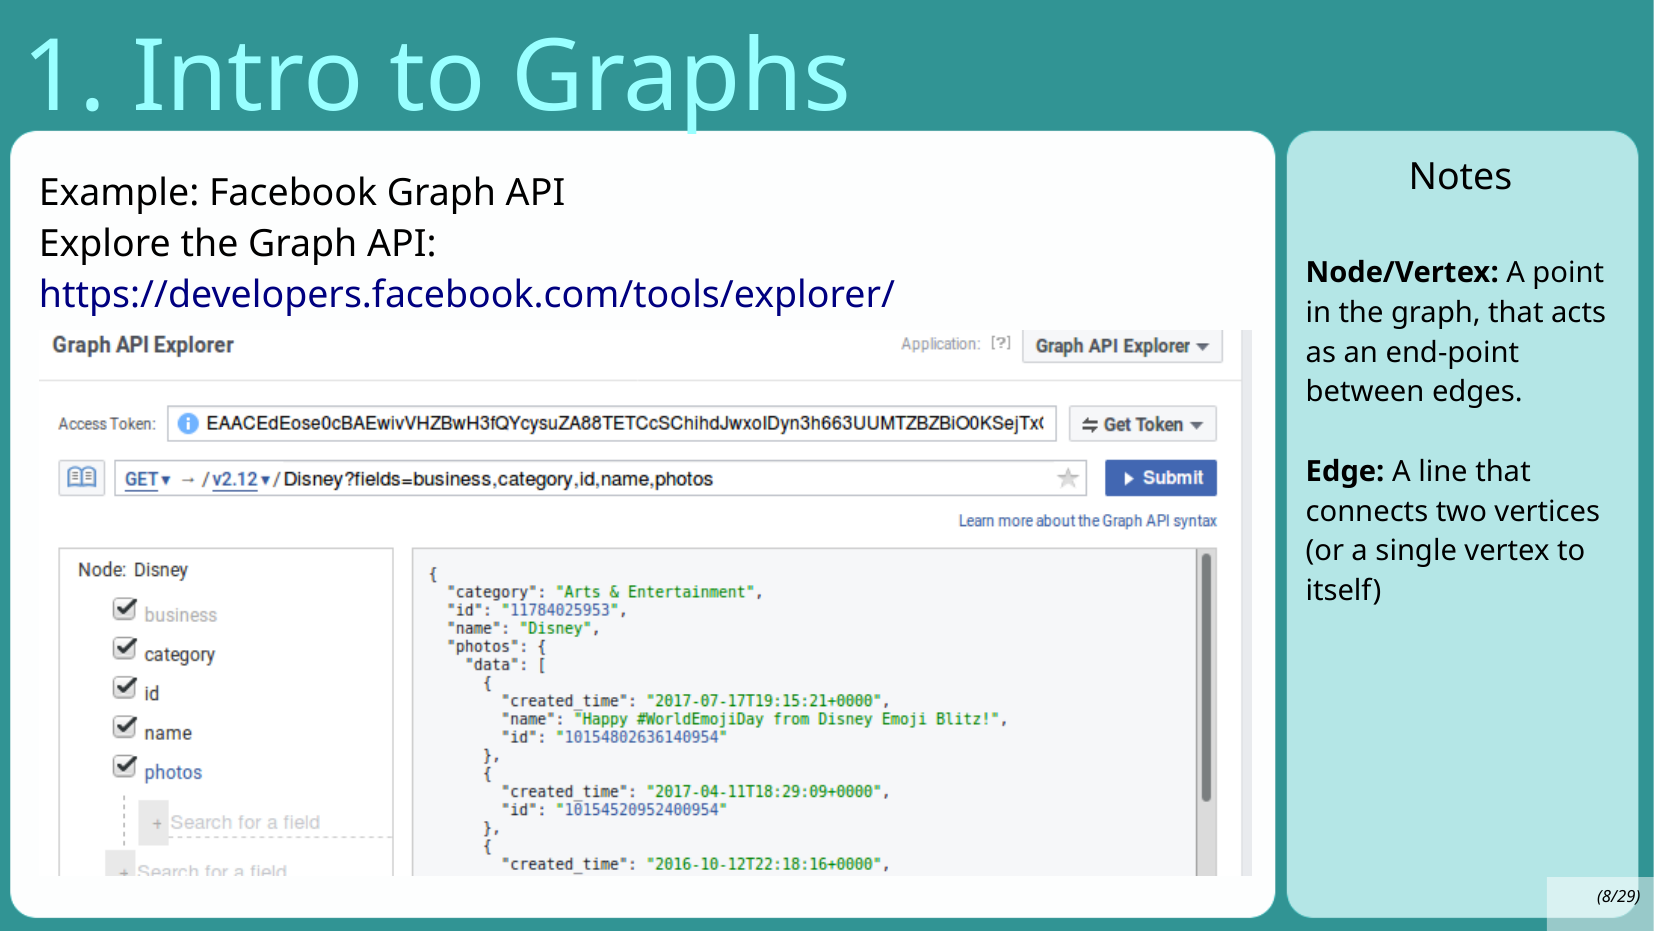

# 1. Intro to Graphs
Notes
Node/Vertex: A point in the graph, that acts as an end-point between edges.
Edge: A line that connects two vertices (or a single vertex to itself)
Example: Facebook Graph API
Explore the Graph API: https://developers.facebook.com/tools/explorer/